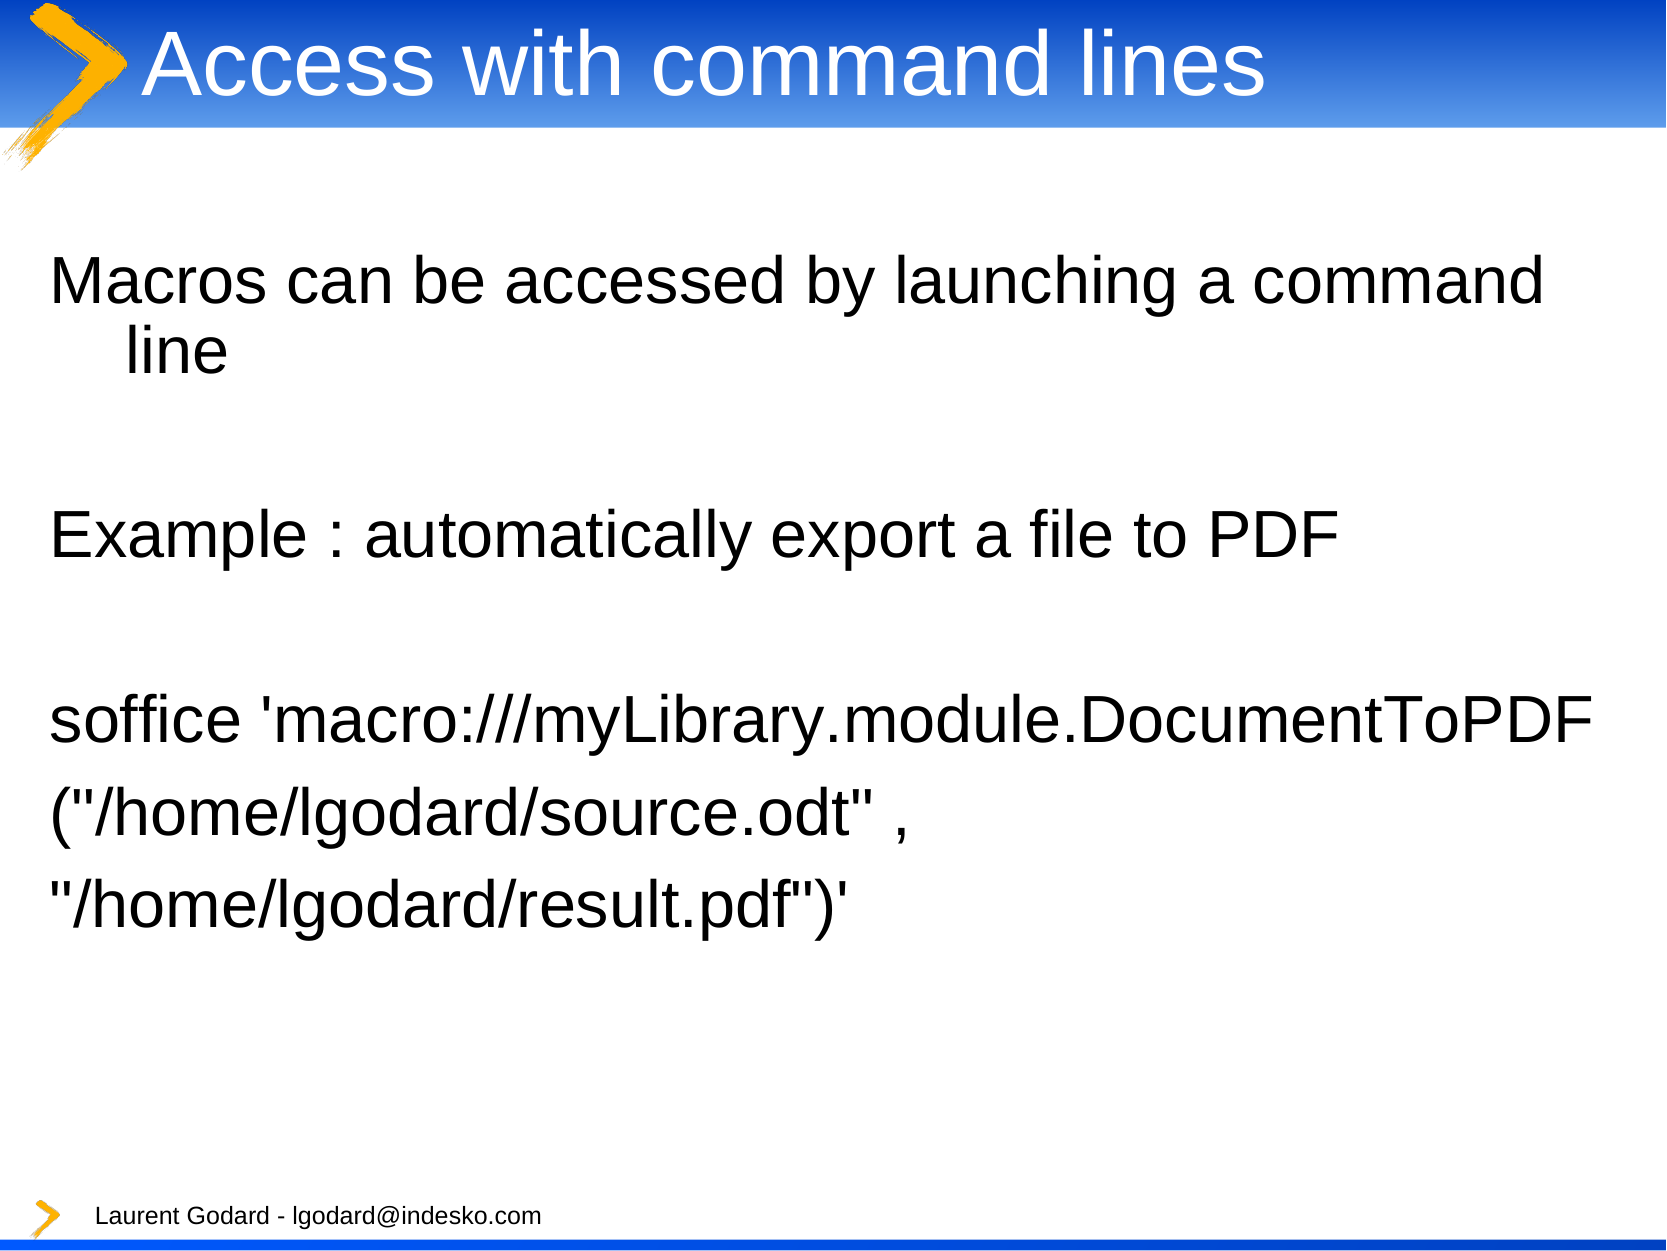

# Access with command lines
Macros can be accessed by launching a command line
Example : automatically export a file to PDF
soffice 'macro:///myLibrary.module.DocumentToPDF
("/home/lgodard/source.odt" ,
"/home/lgodard/result.pdf")'